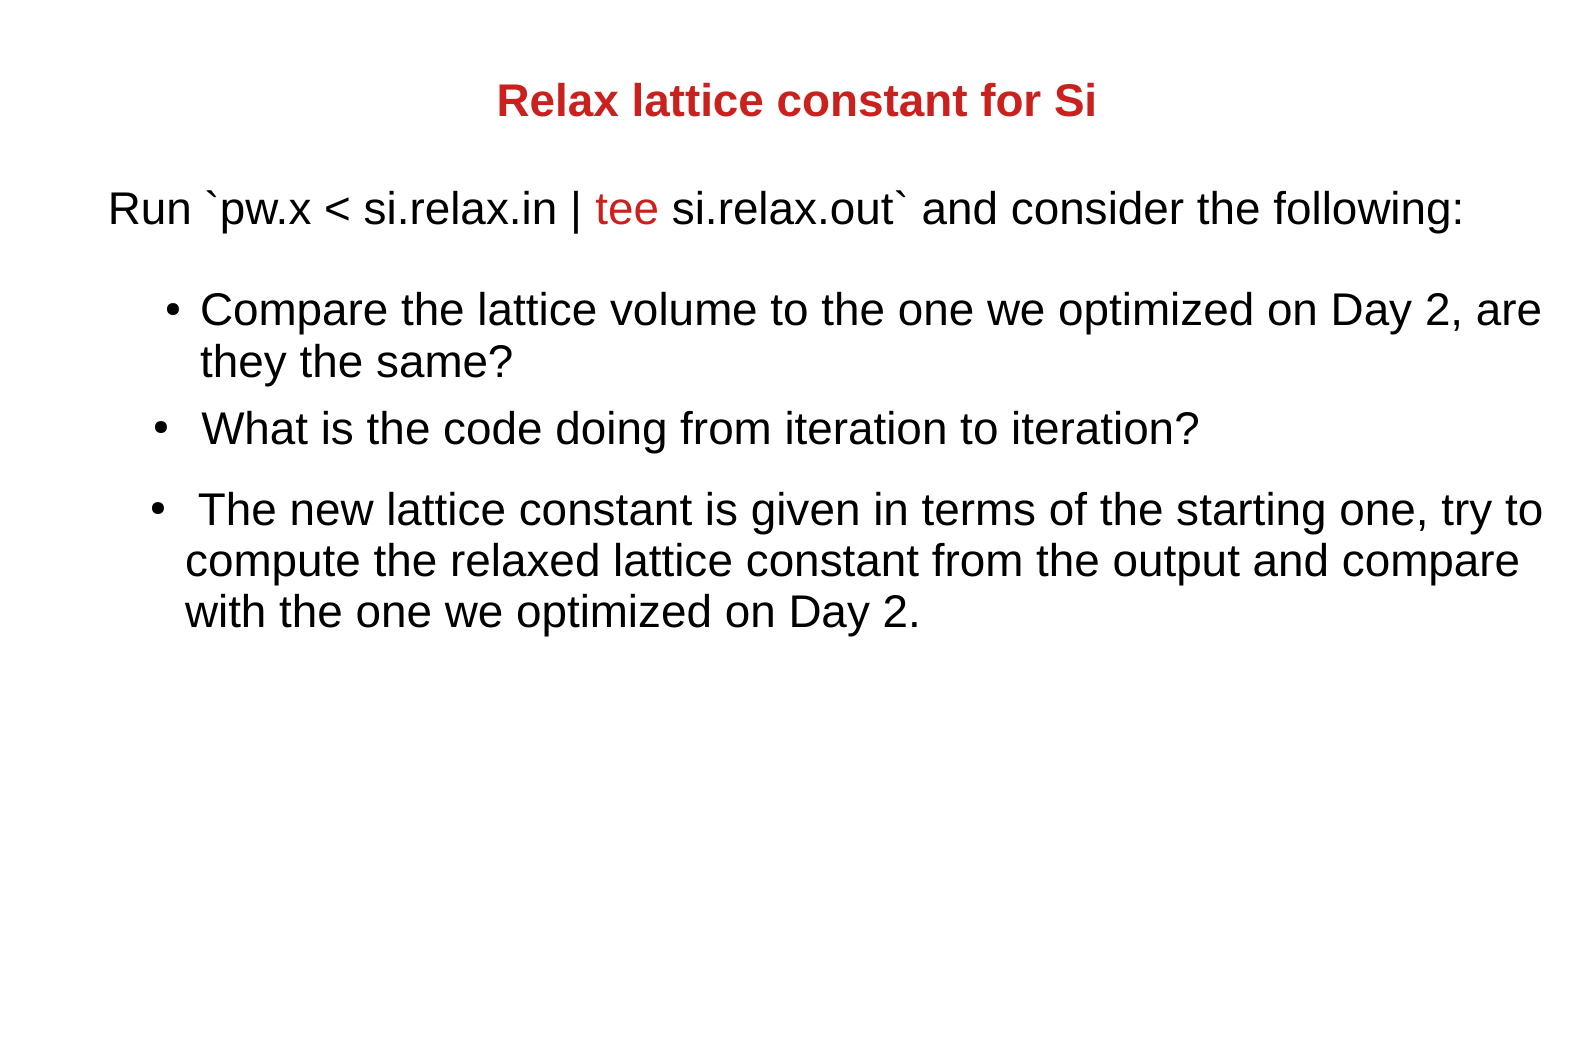

Relax lattice constant for Si
Run `pw.x < si.relax.in | tee si.relax.out` and consider the following:
Compare the lattice volume to the one we optimized on Day 2, are they the same?
 What is the code doing from iteration to iteration?
 The new lattice constant is given in terms of the starting one, try to compute the relaxed lattice constant from the output and compare with the one we optimized on Day 2.